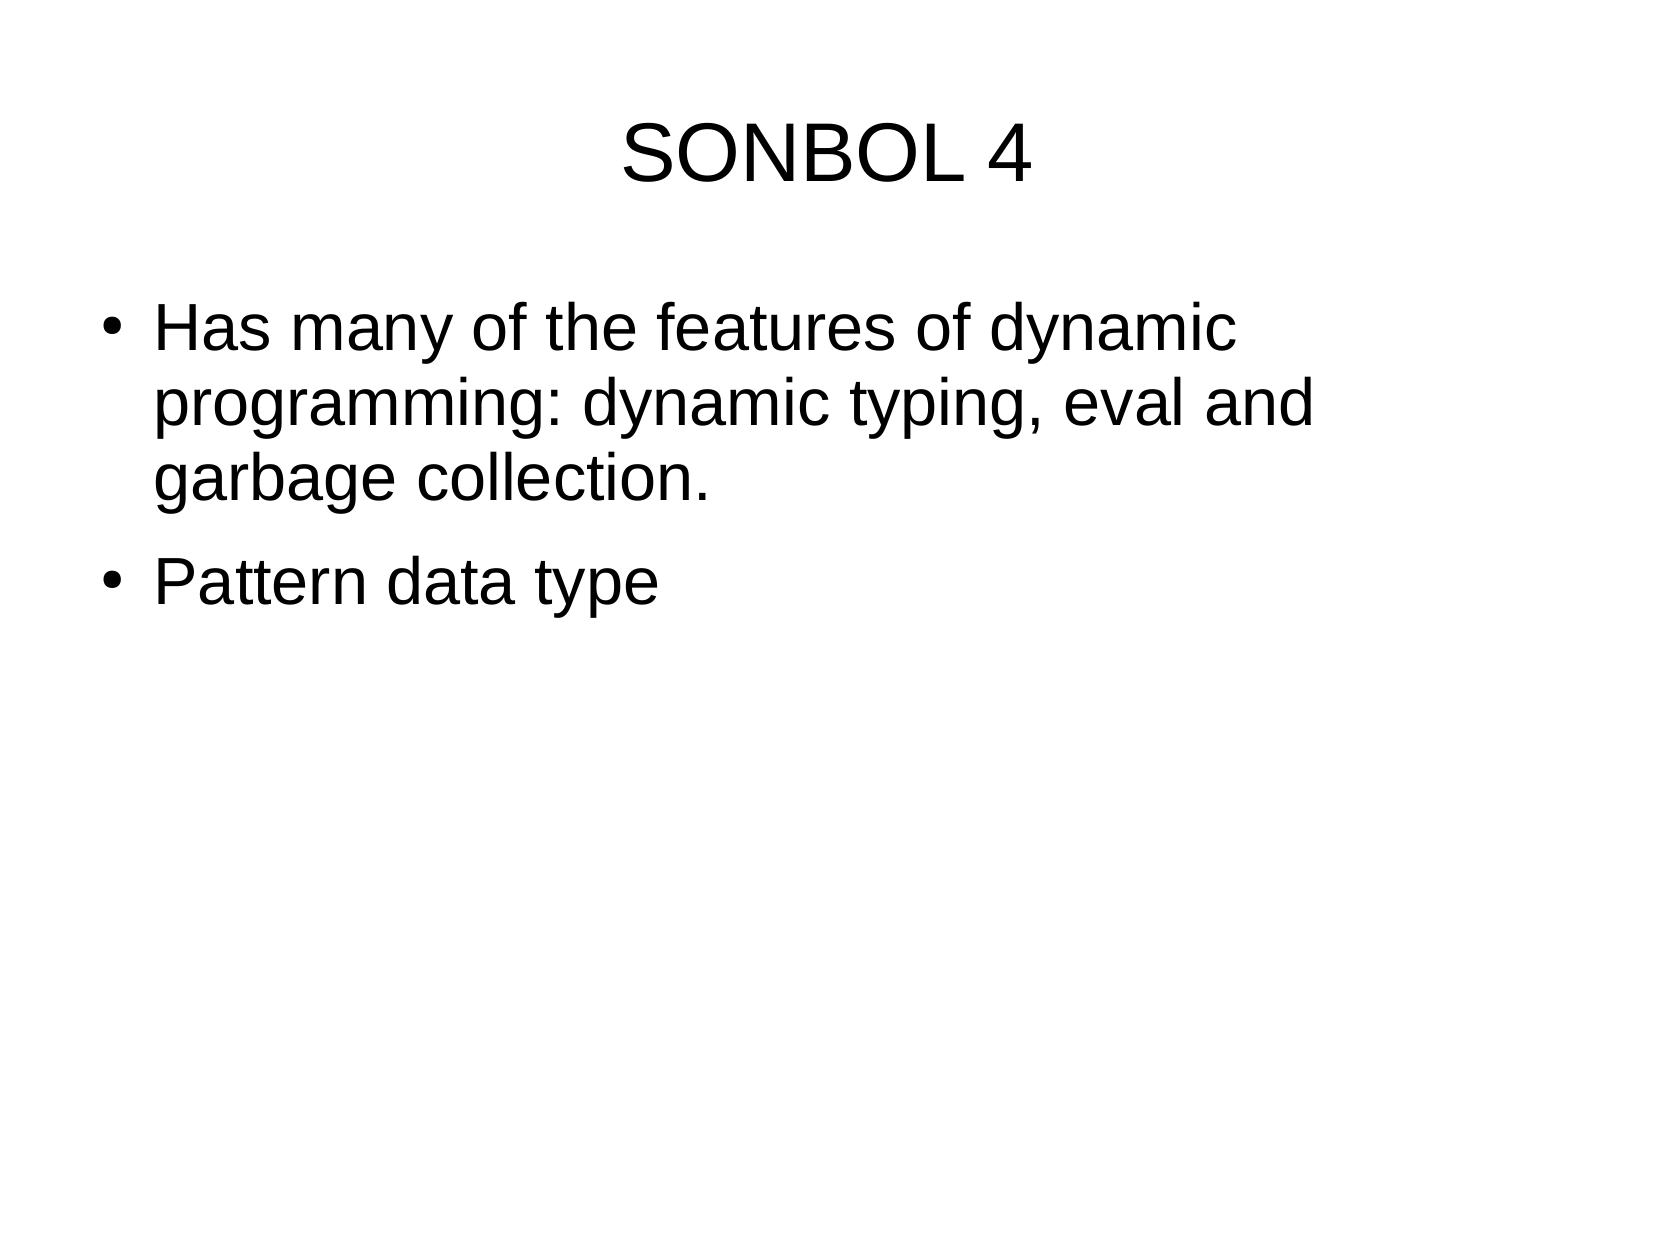

# SONBOL 4
Has many of the features of dynamic programming: dynamic typing, eval and garbage collection.
Pattern data type